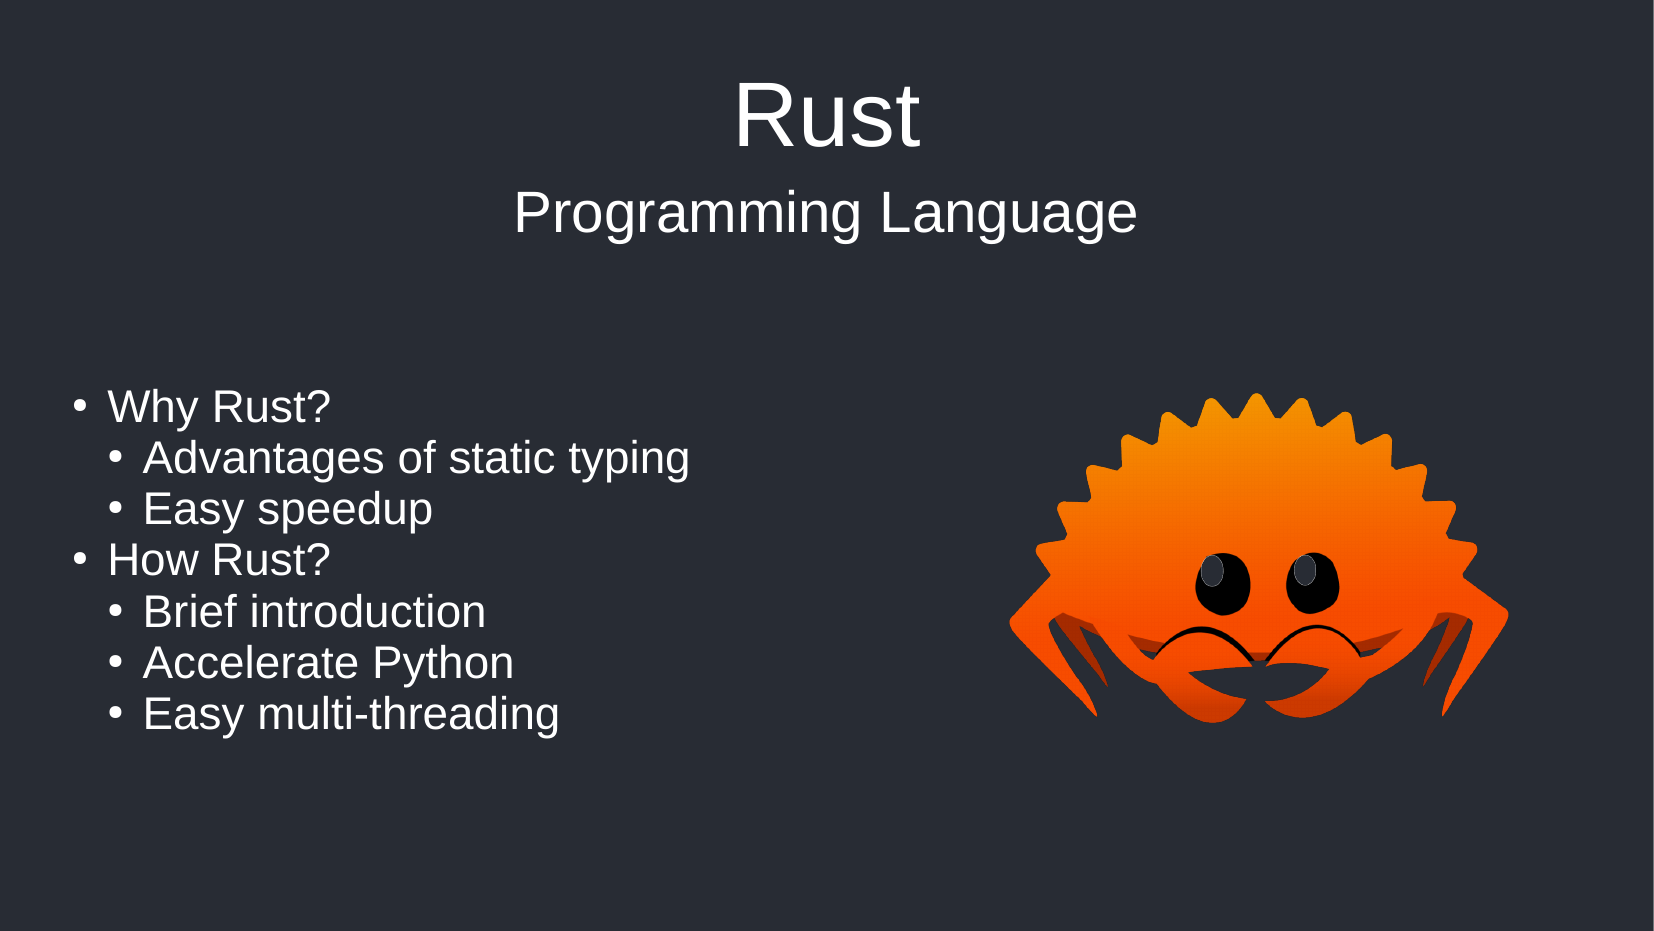

# Rust
Programming Language
Why Rust?
Advantages of static typing
Easy speedup
How Rust?
Brief introduction
Accelerate Python
Easy multi-threading